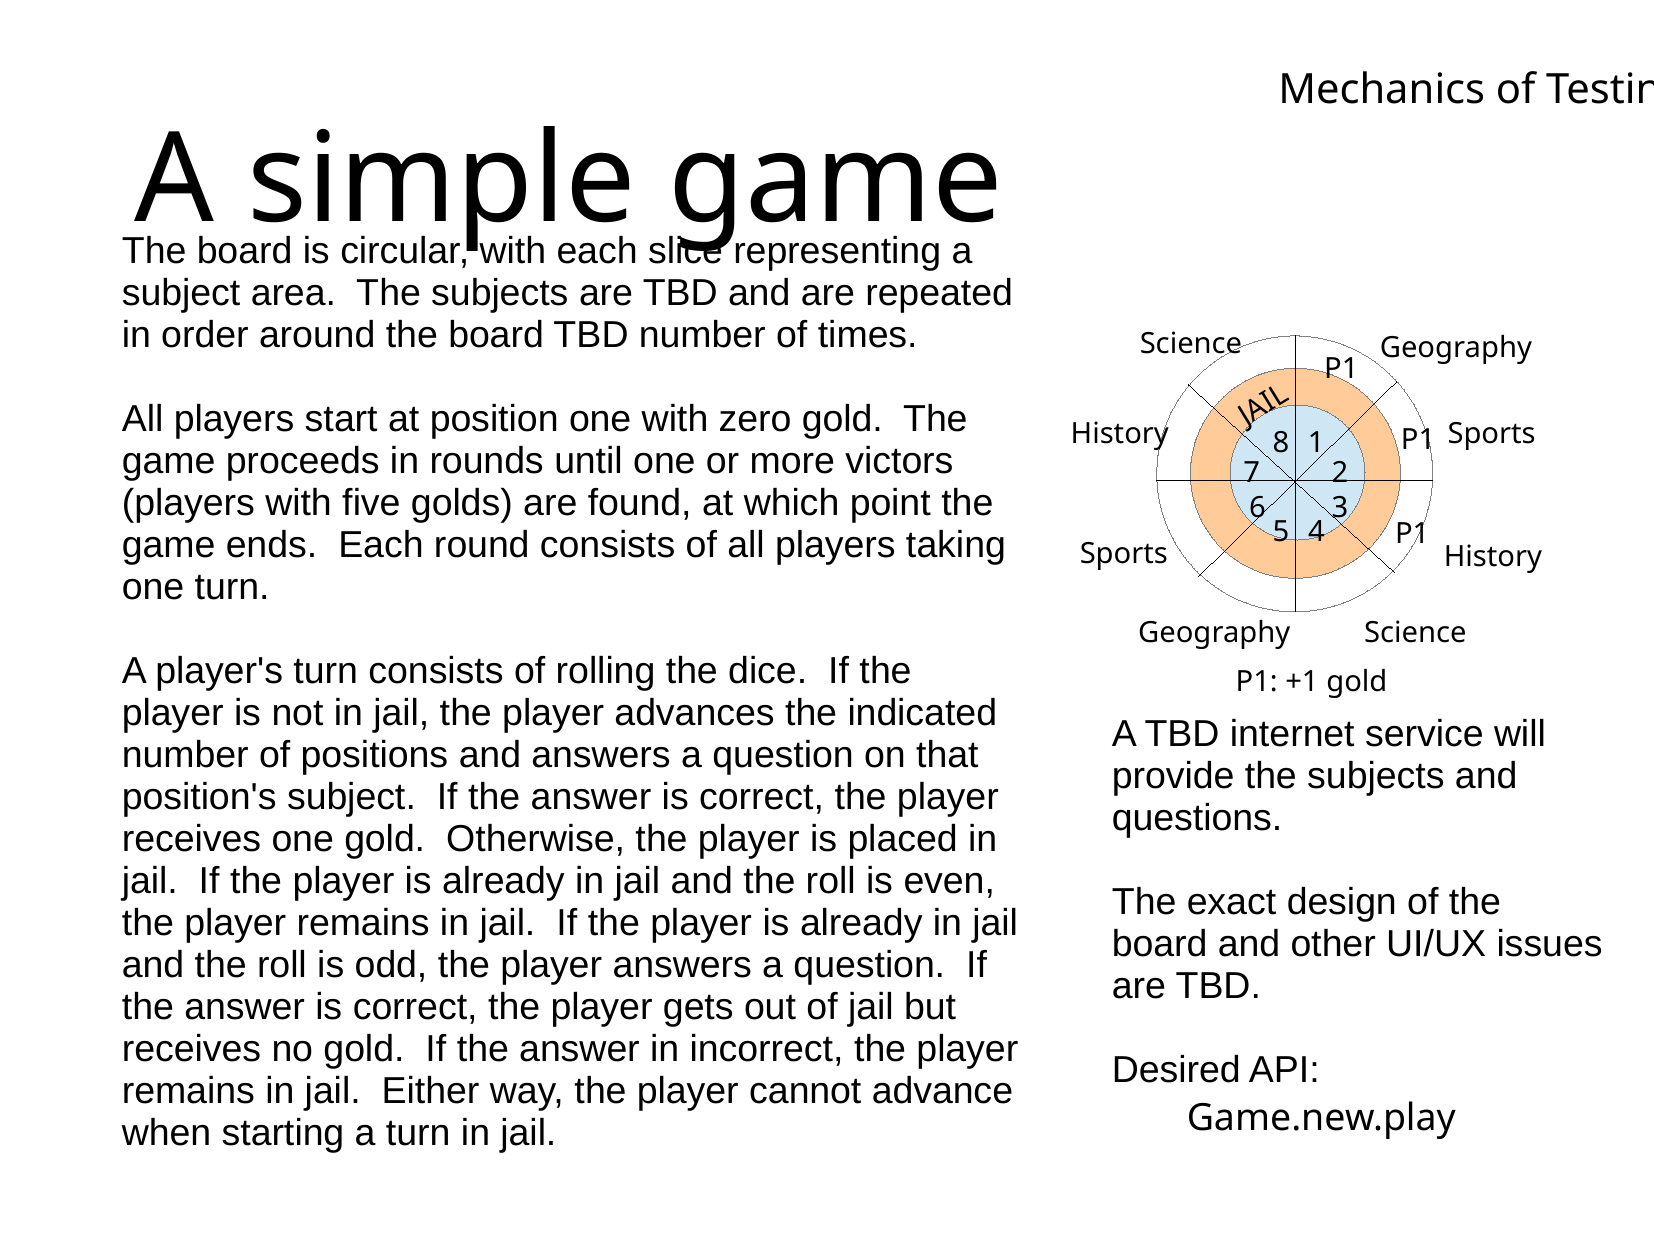

Mechanics of Testing
A simple game
The board is circular, with each slice representing a subject area. The subjects are TBD and are repeated in order around the board TBD number of times.
All players start at position one with zero gold. The game proceeds in rounds until one or more victors (players with five golds) are found, at which point the game ends. Each round consists of all players taking one turn.
A player's turn consists of rolling the dice. If the player is not in jail, the player advances the indicated number of positions and answers a question on that position's subject. If the answer is correct, the player receives one gold. Otherwise, the player is placed in jail. If the player is already in jail and the roll is even, the player remains in jail. If the player is already in jail and the roll is odd, the player answers a question. If the answer is correct, the player gets out of jail but receives no gold. If the answer in incorrect, the player remains in jail. Either way, the player cannot advance when starting a turn in jail.
Science
History
Sports
Geography
Geography
Sports
History
Science
8
1
7
2
6
3
5
4
P1
JAIL
P1
P1
P1: +1 gold
A TBD internet service will provide the subjects and questions.
The exact design of the board and other UI/UX issues are TBD.
Desired API:
	Game.new.play